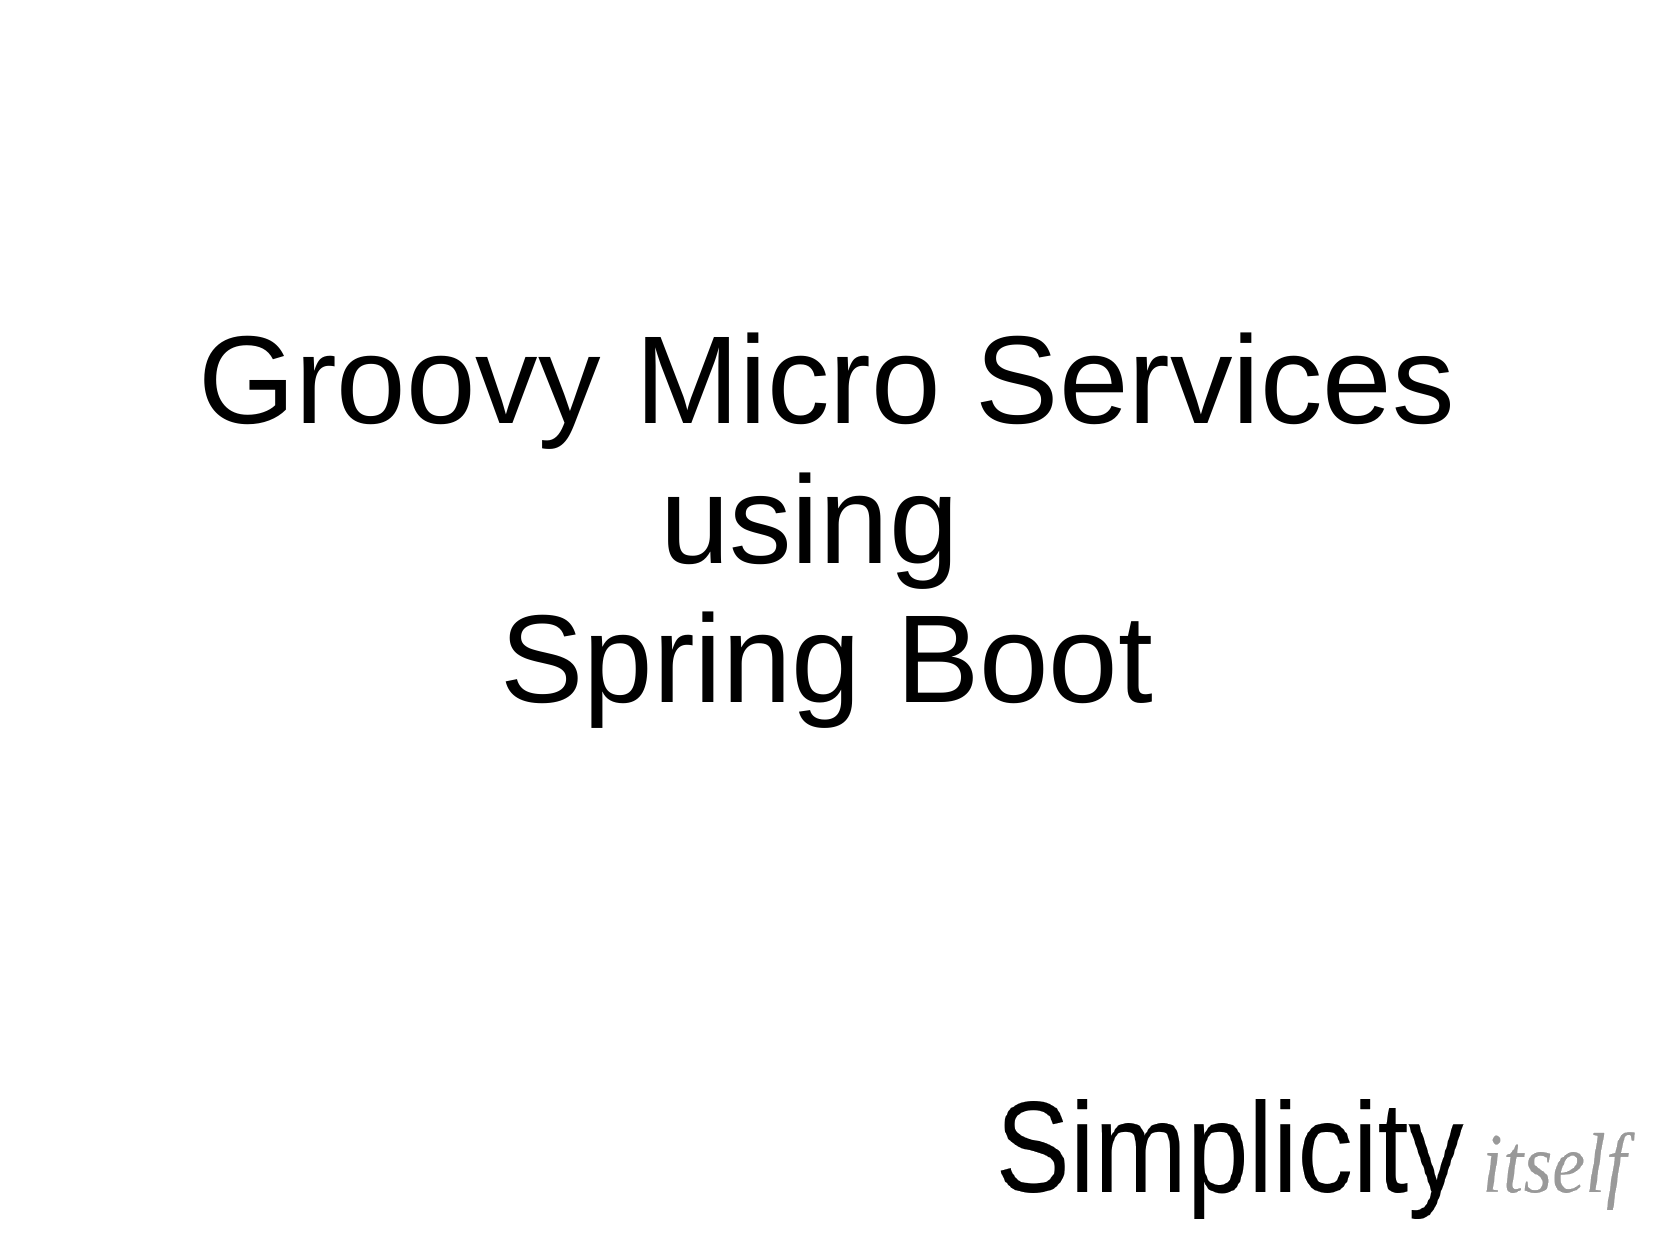

# Groovy Micro Services using Spring Boot